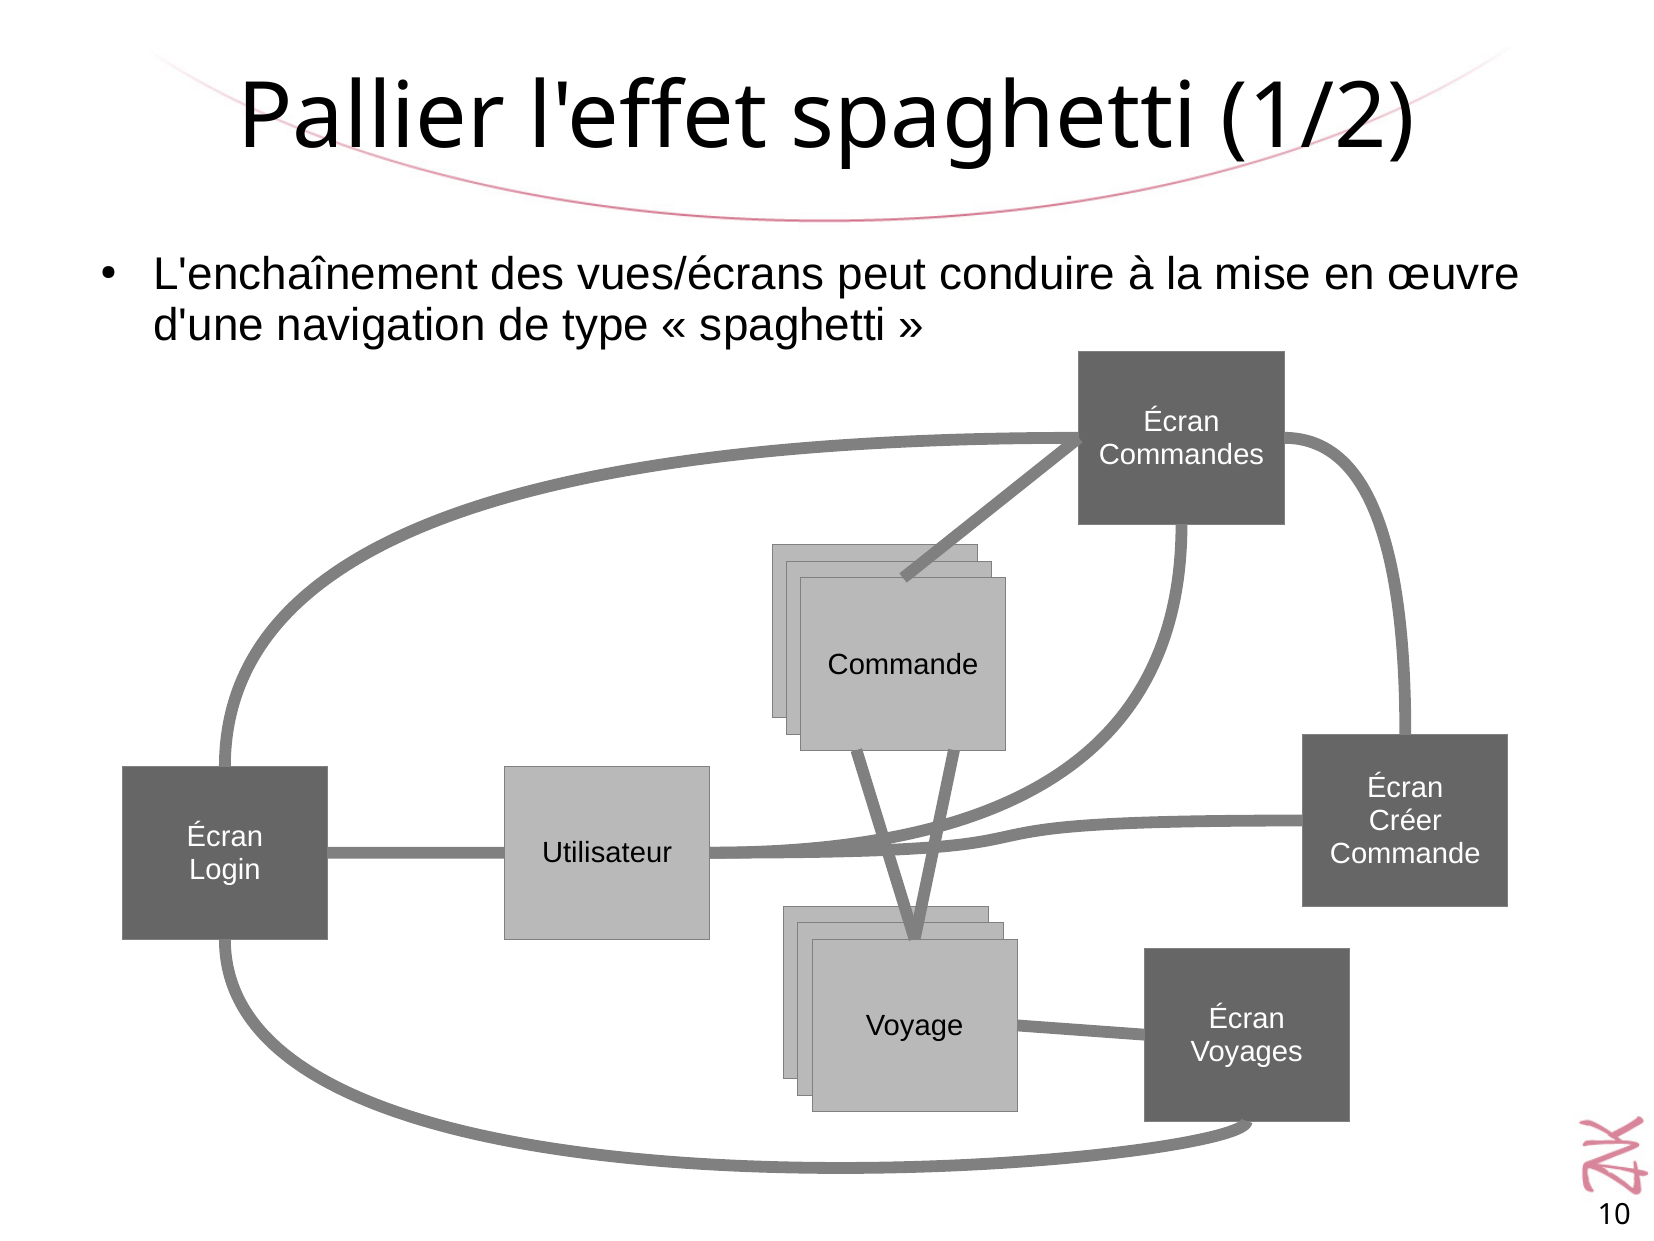

# Pallier l'effet spaghetti (1/2)
L'enchaînement des vues/écrans peut conduire à la mise en œuvre d'une navigation de type « spaghetti »
Écran
Commandes
Commande
Commande
Commande
Écran
Créer
Commande
Utilisateur
Écran
Login
Commande
Commande
Voyage
Écran
Voyages
10